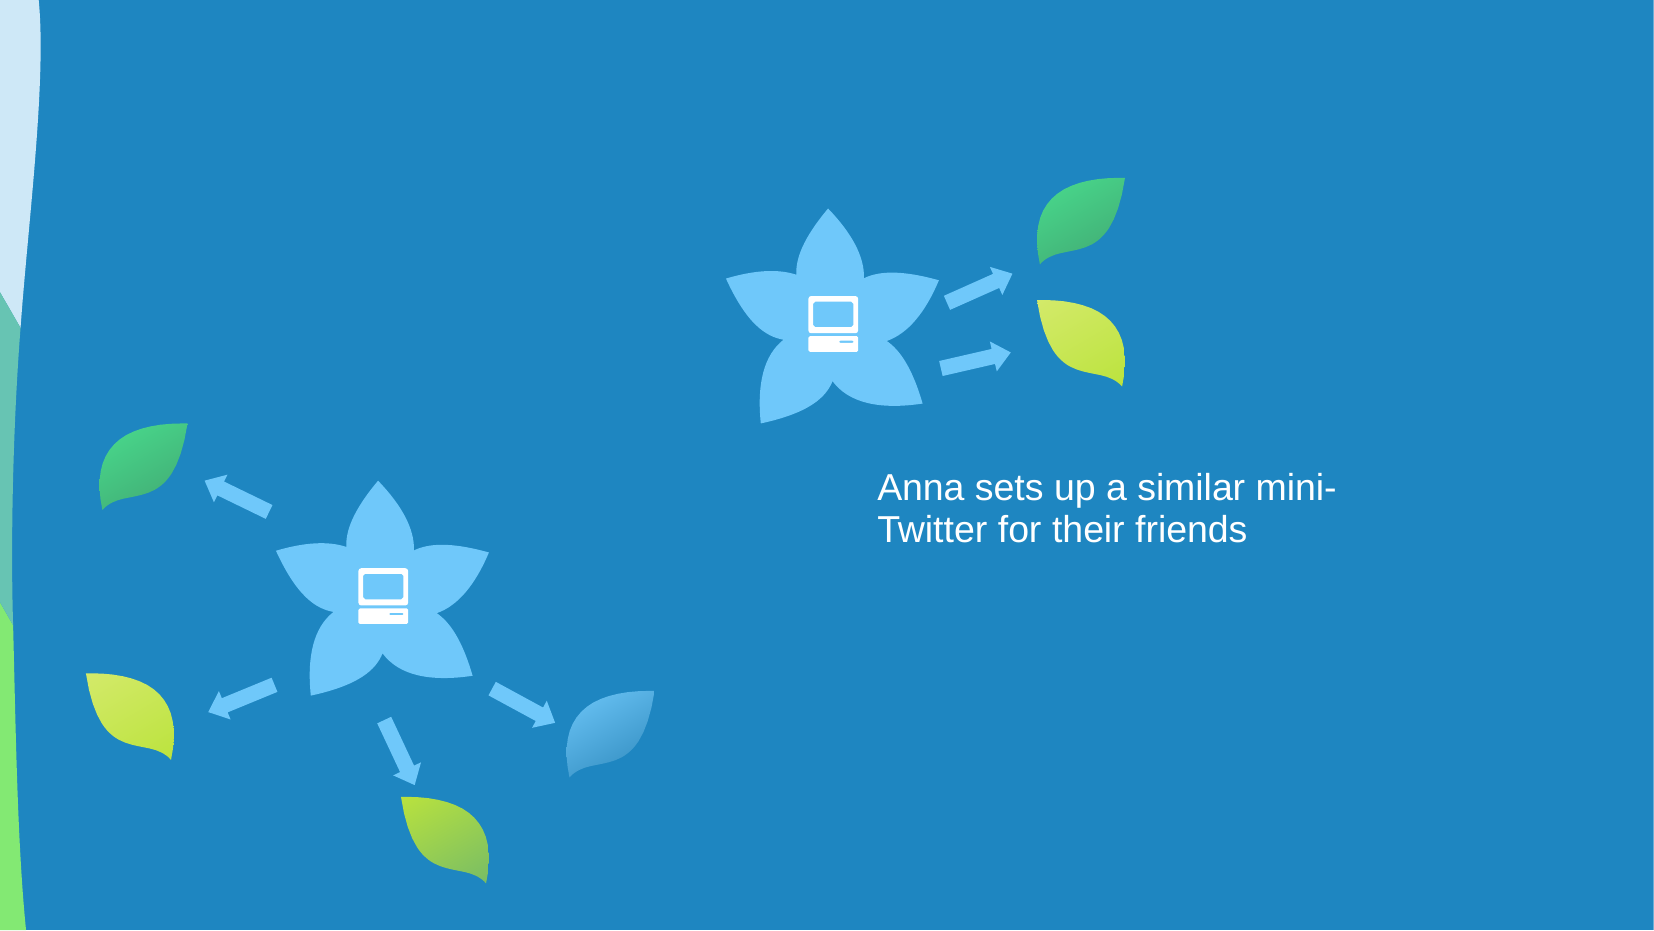

Anna sets up a similar mini-Twitter for their friends